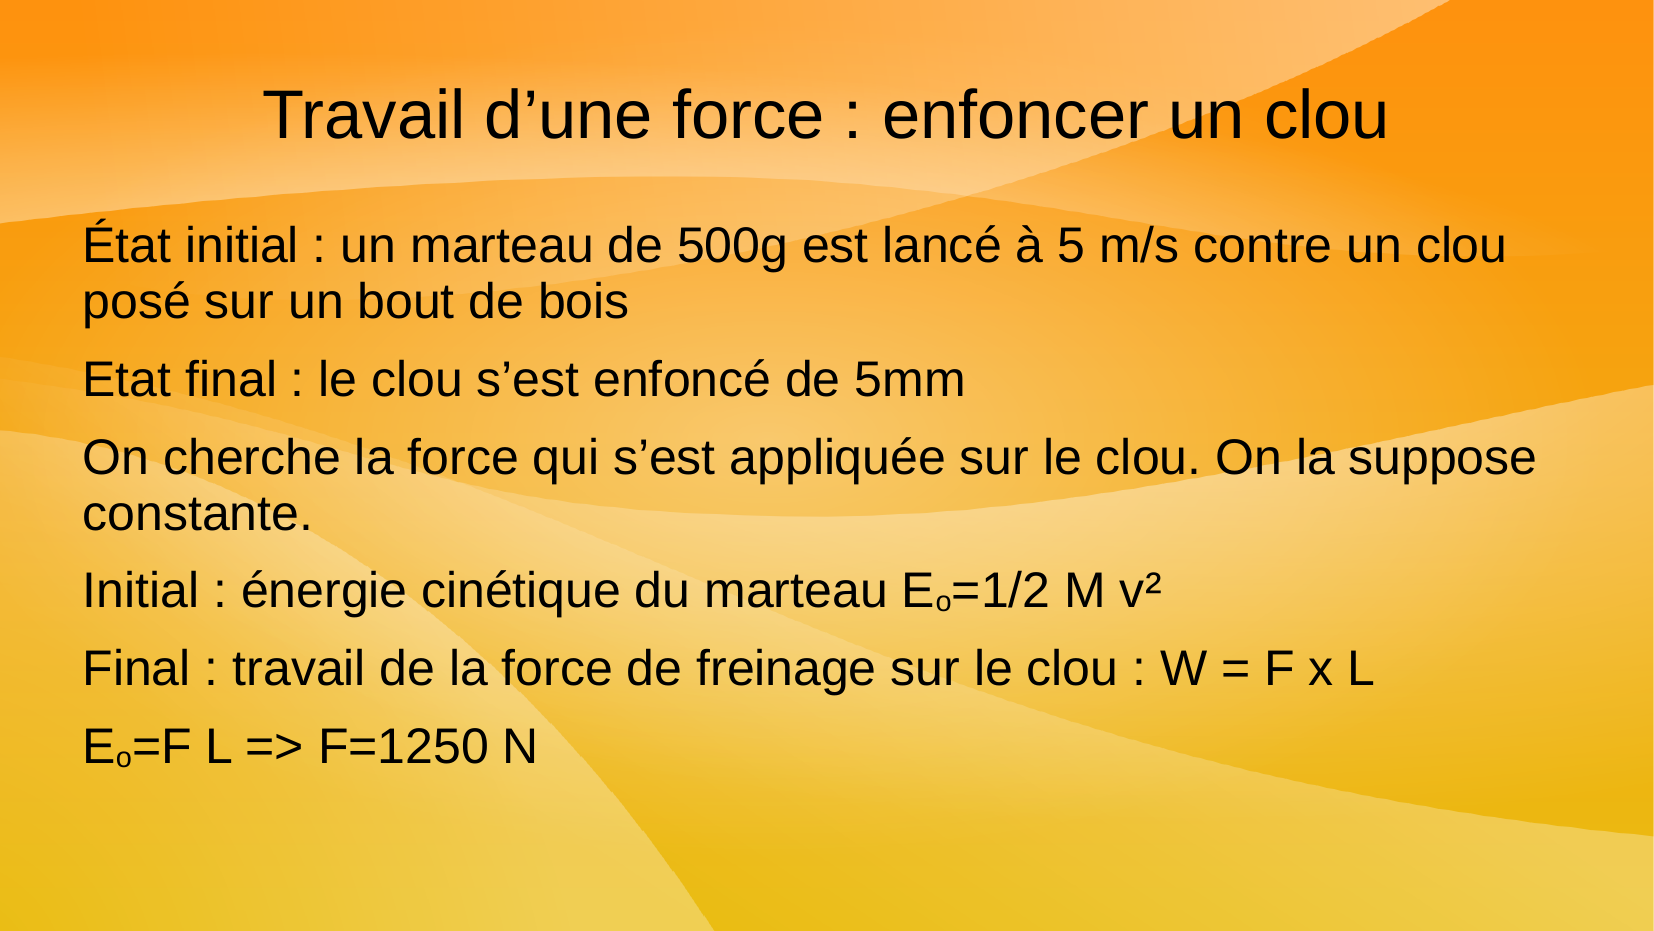

# Travail d’une force : enfoncer un clou
État initial : un marteau de 500g est lancé à 5 m/s contre un clou posé sur un bout de bois
Etat final : le clou s’est enfoncé de 5mm
On cherche la force qui s’est appliquée sur le clou. On la suppose constante.
Initial : énergie cinétique du marteau Eo=1/2 M v²
Final : travail de la force de freinage sur le clou : W = F x L
Eo=F L => F=1250 N